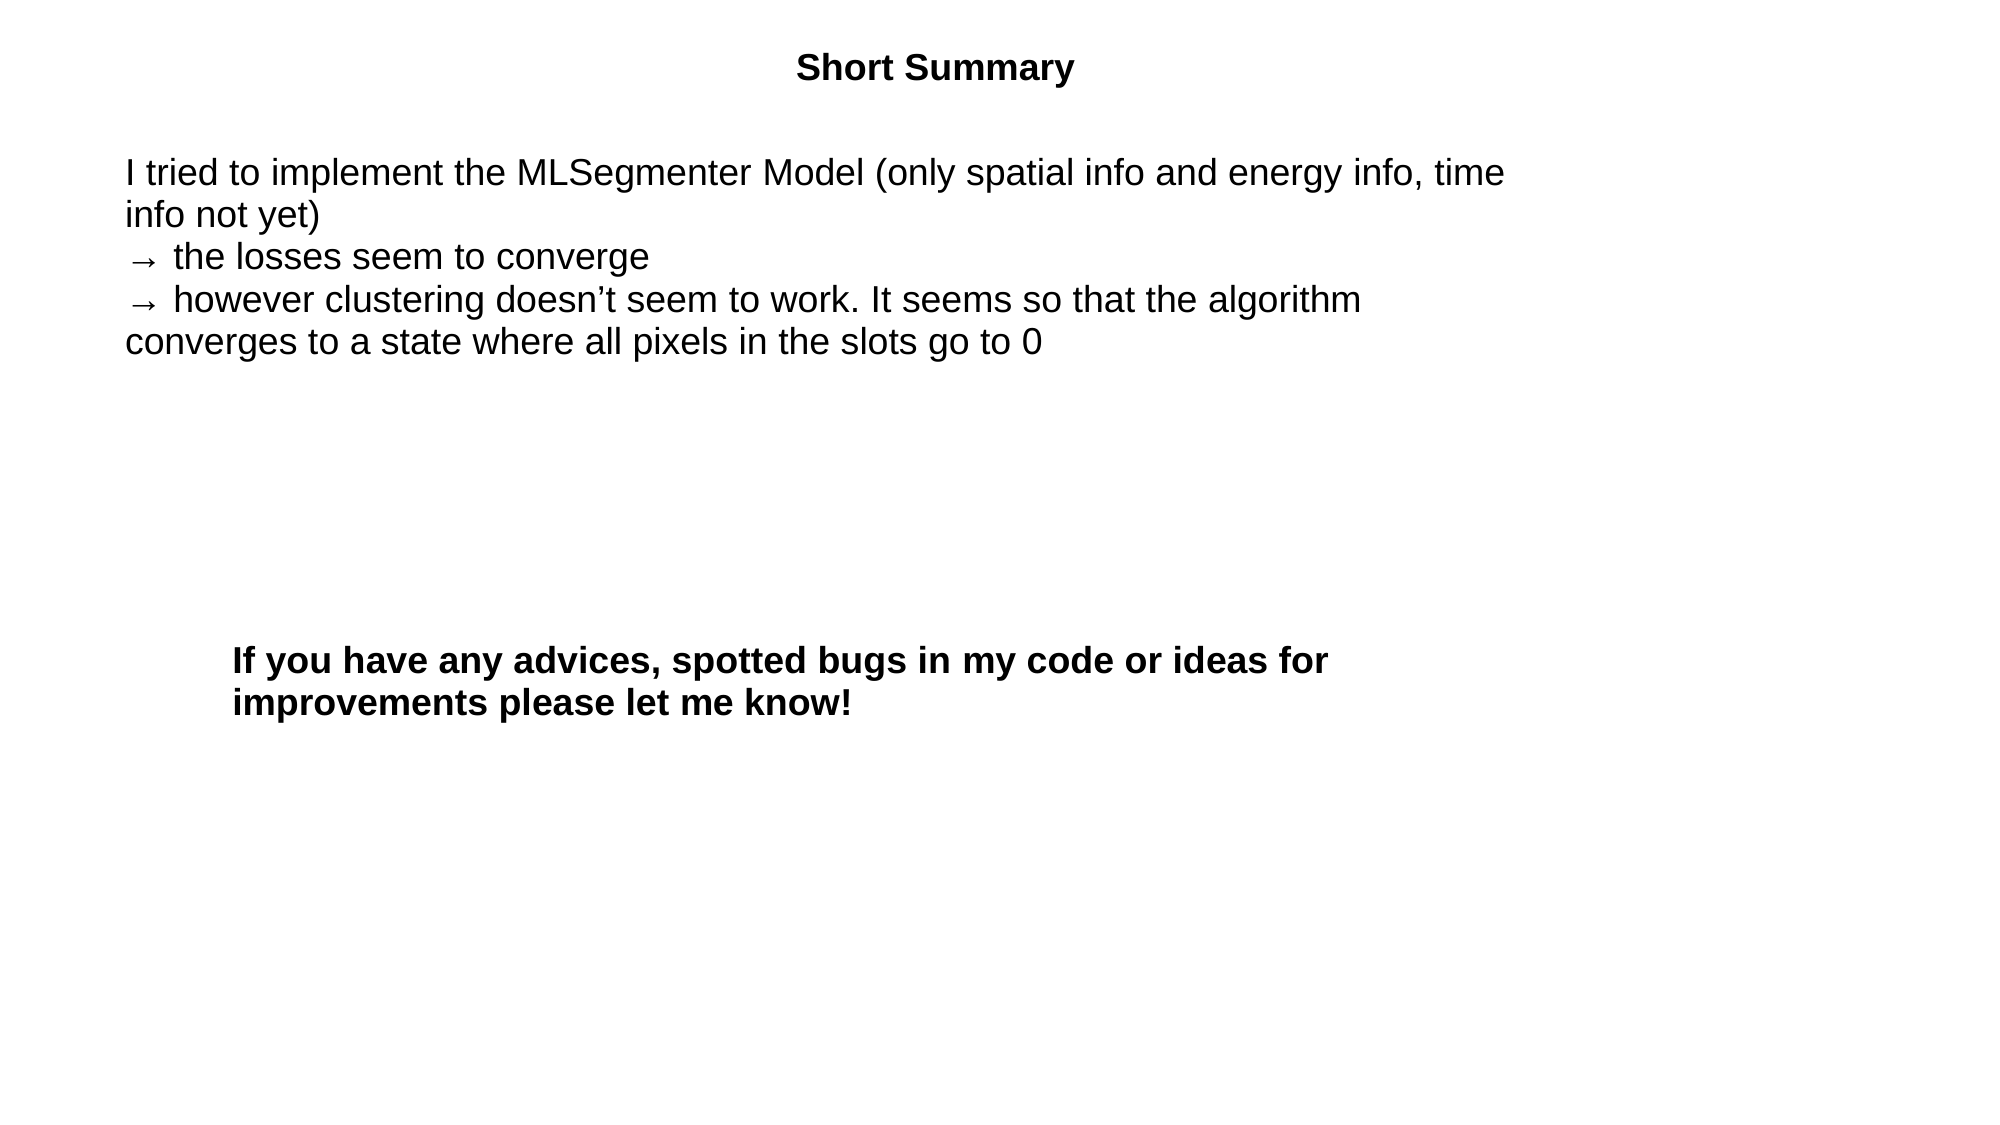

Short Summary
I tried to implement the MLSegmenter Model (only spatial info and energy info, time
info not yet)
→ the losses seem to converge
→ however clustering doesn’t seem to work. It seems so that the algorithm
converges to a state where all pixels in the slots go to 0
If you have any advices, spotted bugs in my code or ideas for
improvements please let me know!